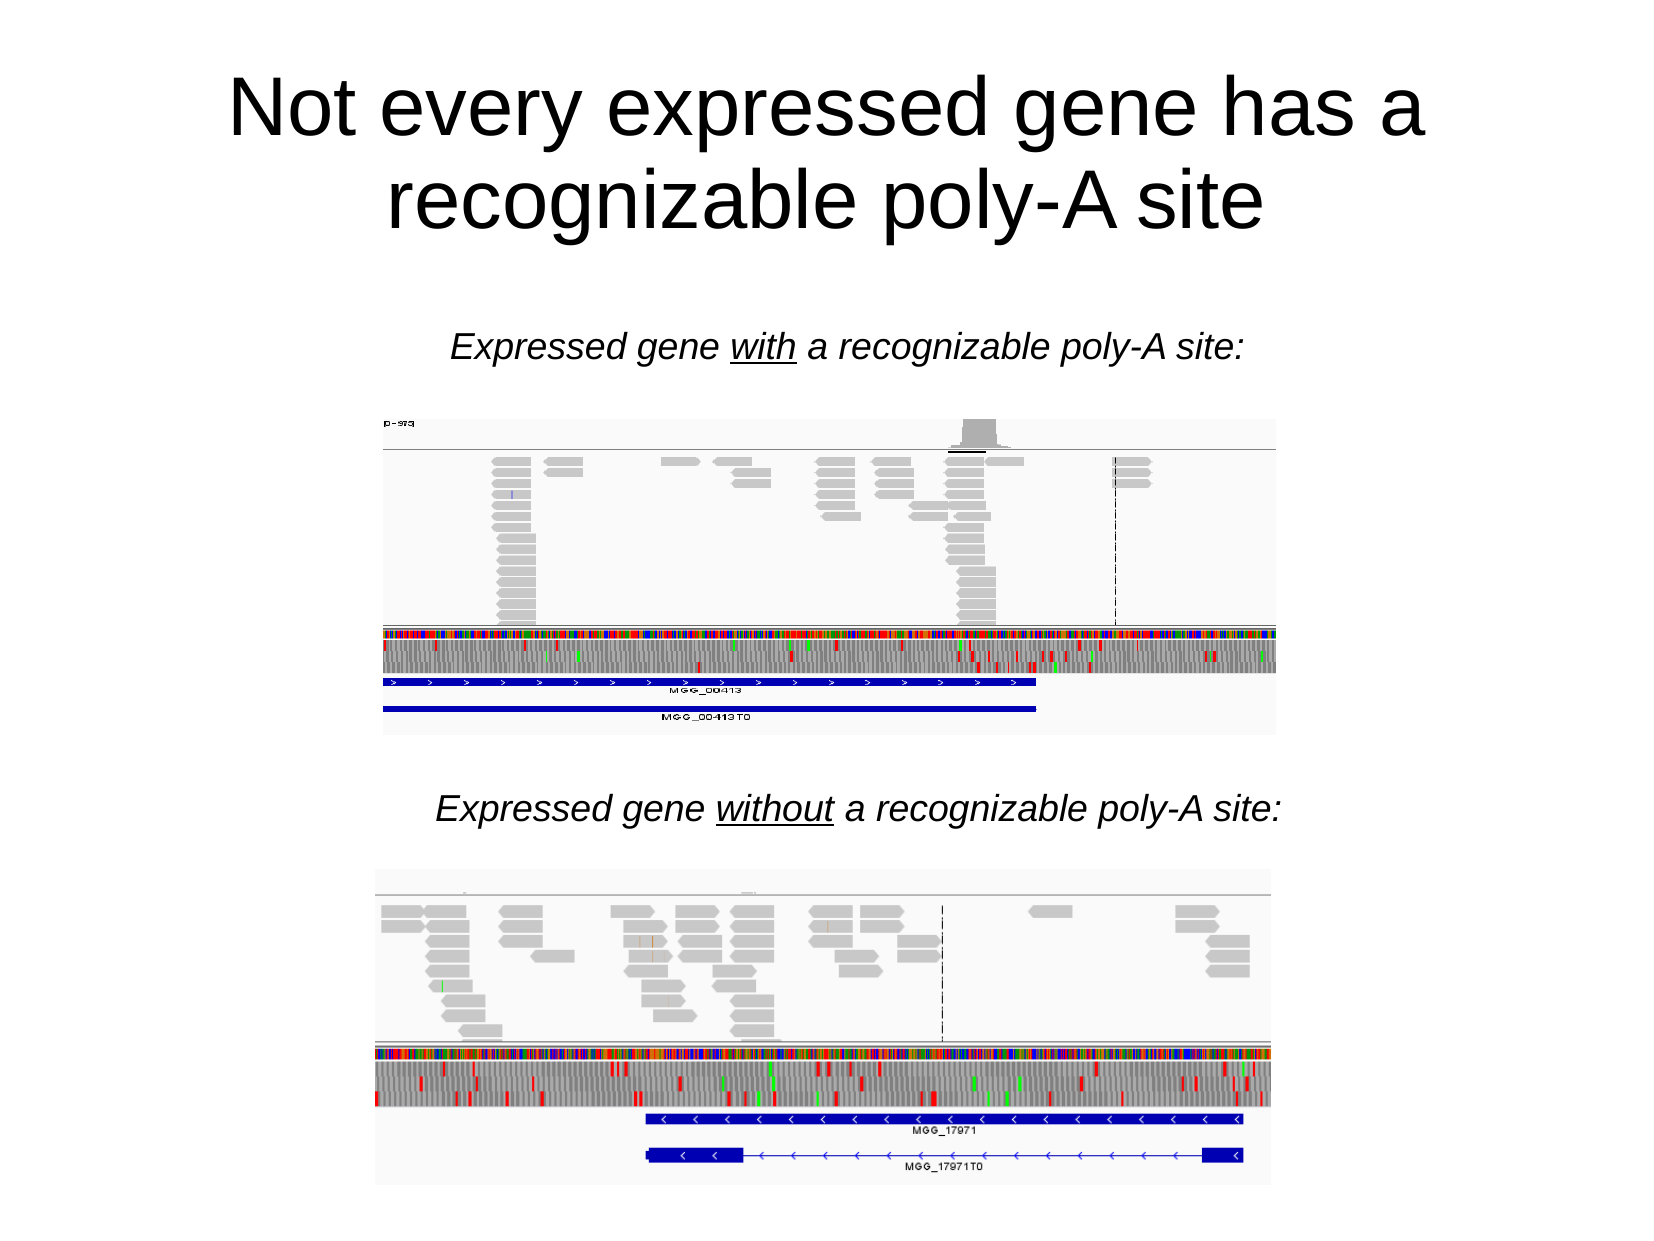

# Not every expressed gene has a recognizable poly-A site
Expressed gene with a recognizable poly-A site:
Expressed gene without a recognizable poly-A site: